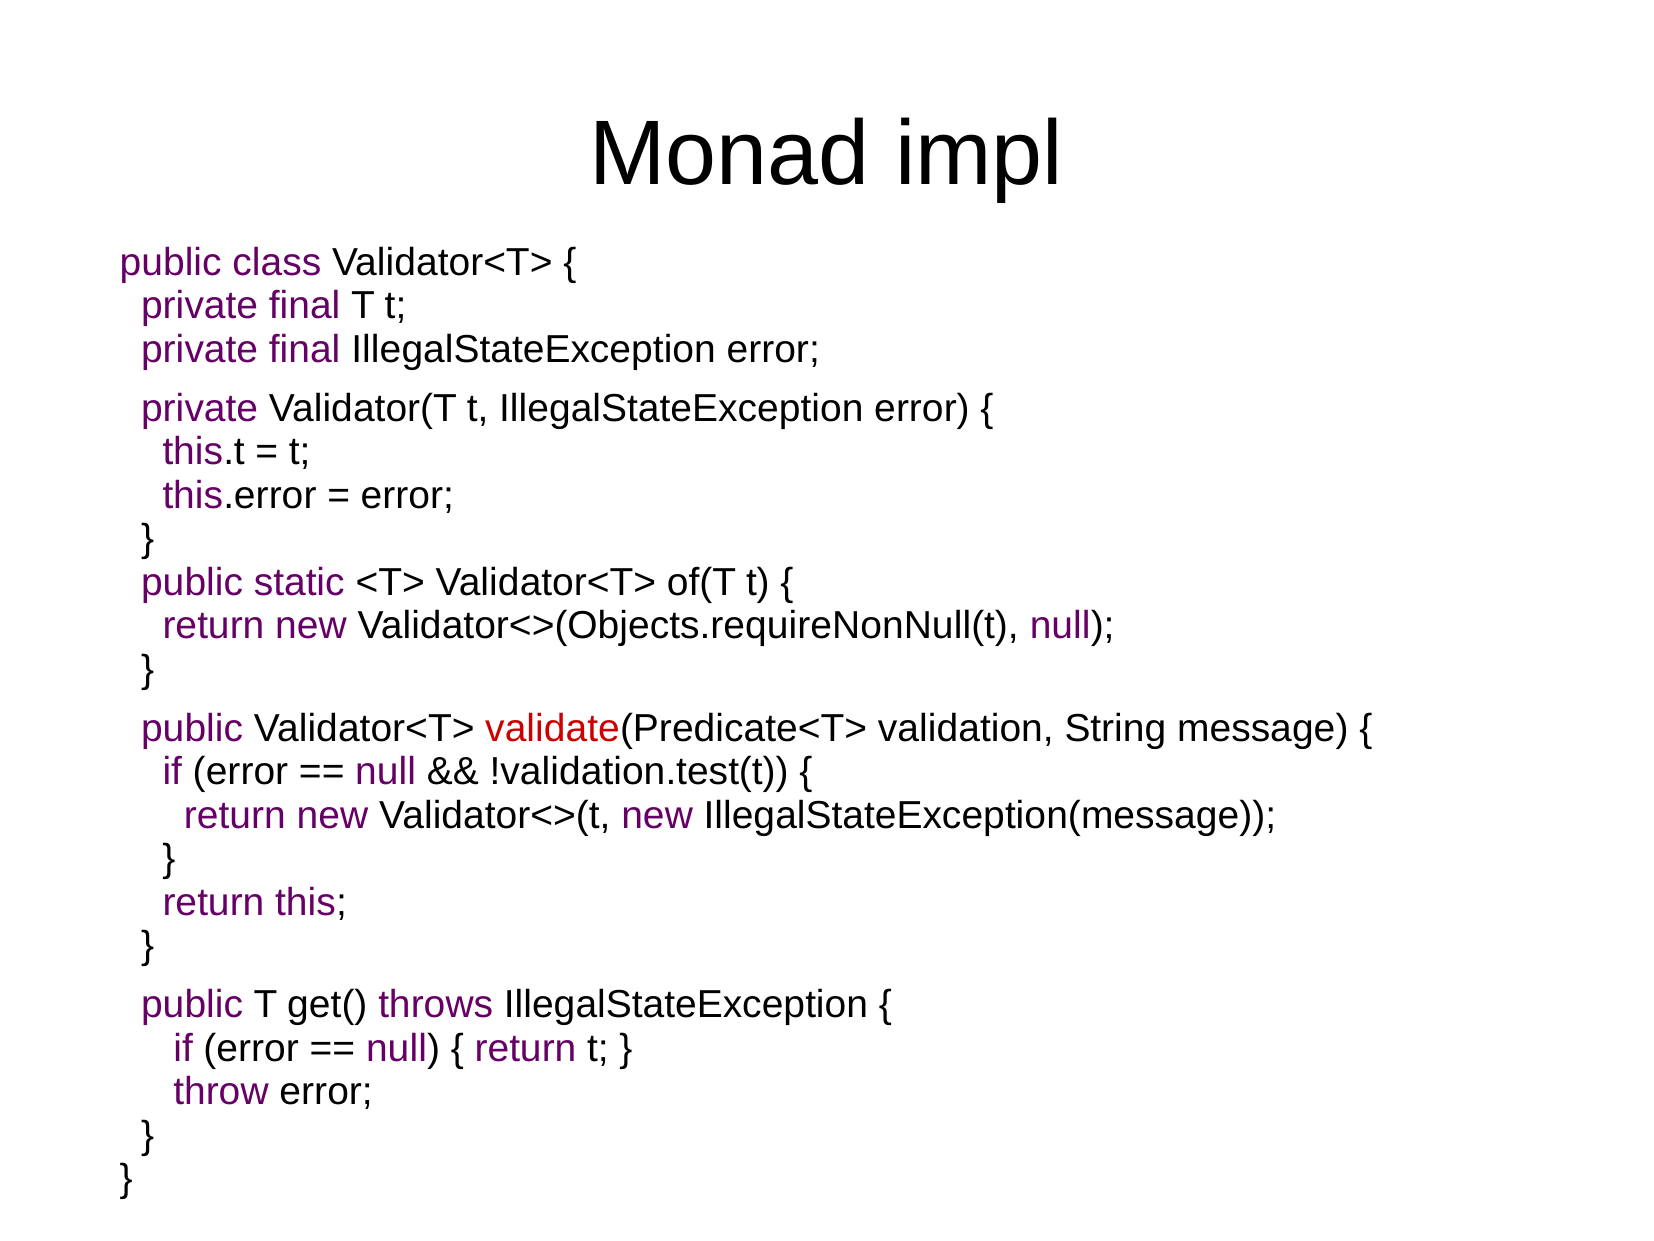

# Monad impl
public class Validator<T> {
 private final T t;
 private final IllegalStateException error;
 private Validator(T t, IllegalStateException error) {
 this.t = t;
 this.error = error;
 }
 public static <T> Validator<T> of(T t) {
 return new Validator<>(Objects.requireNonNull(t), null);
 }
 public Validator<T> validate(Predicate<T> validation, String message) {
 if (error == null && !validation.test(t)) {
 return new Validator<>(t, new IllegalStateException(message));
 }
 return this;
 }
 public T get() throws IllegalStateException {
 if (error == null) { return t; }
 throw error;
 }
}